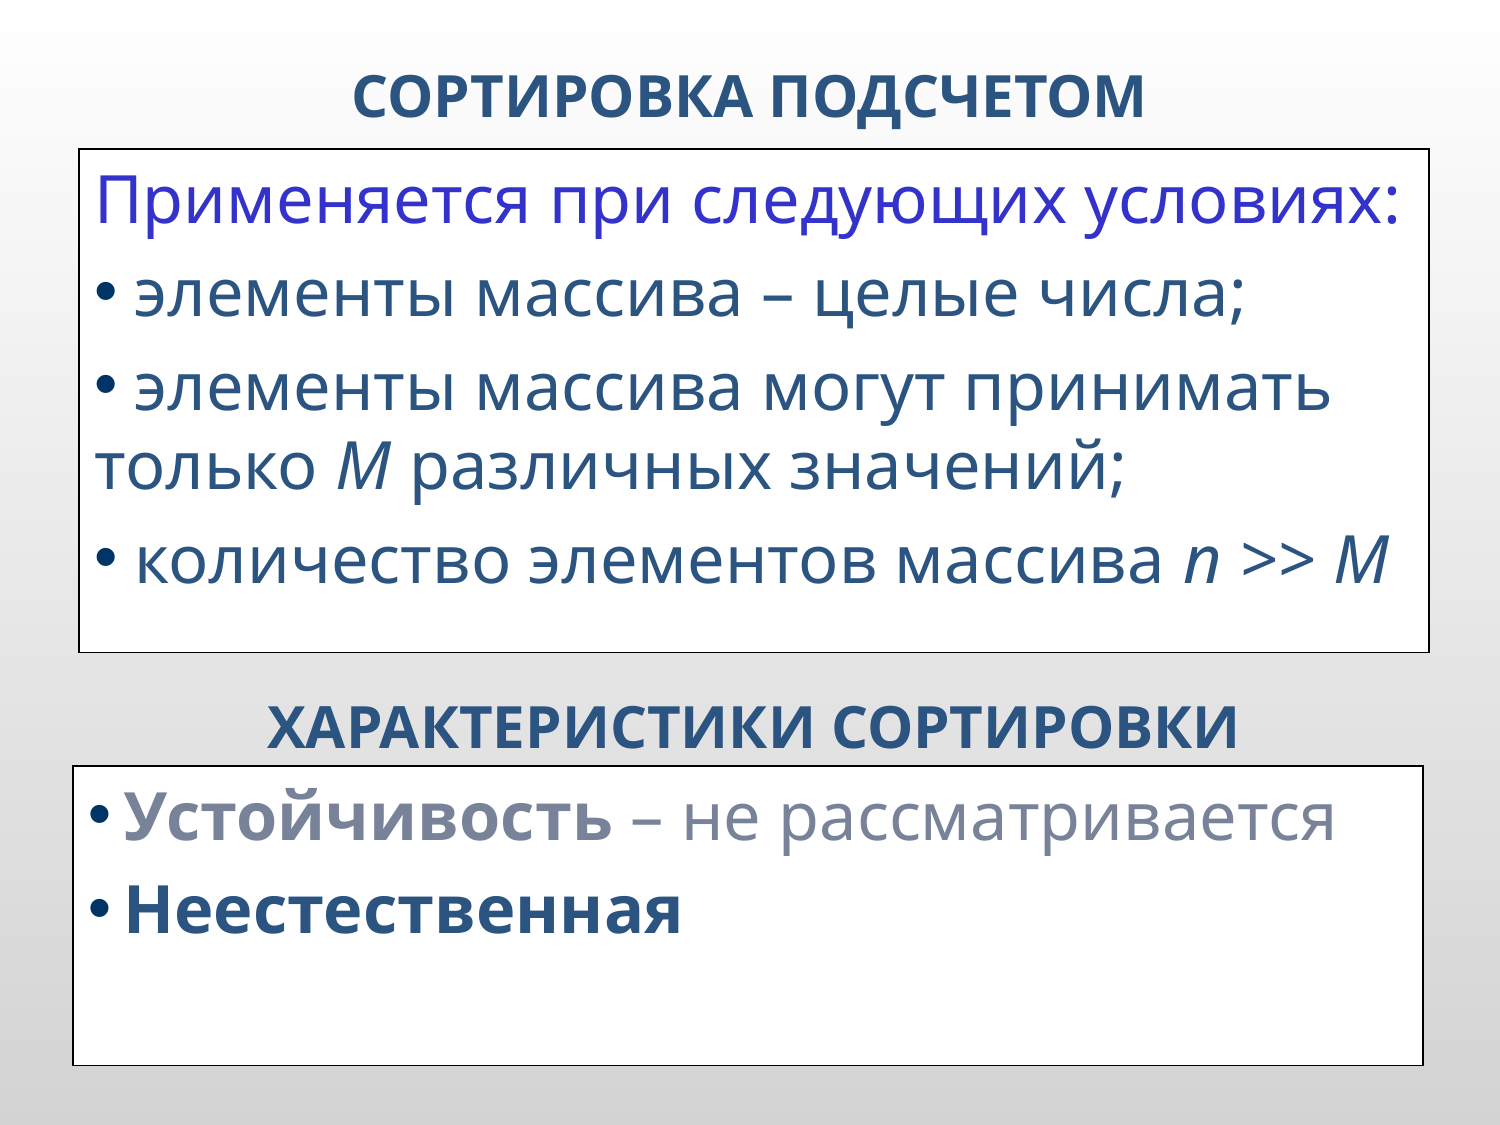

# СОРТИРОВКА ПОДСЧЕТОМ
Применяется при следующих условиях:
 элементы массива – целые числа;
 элементы массива могут принимать только M различных значений;
 количество элементов массива n >> M
ХАРАКТЕРИСТИКИ СОРТИРОВКИ
Устойчивость – не рассматривается
Неестественная